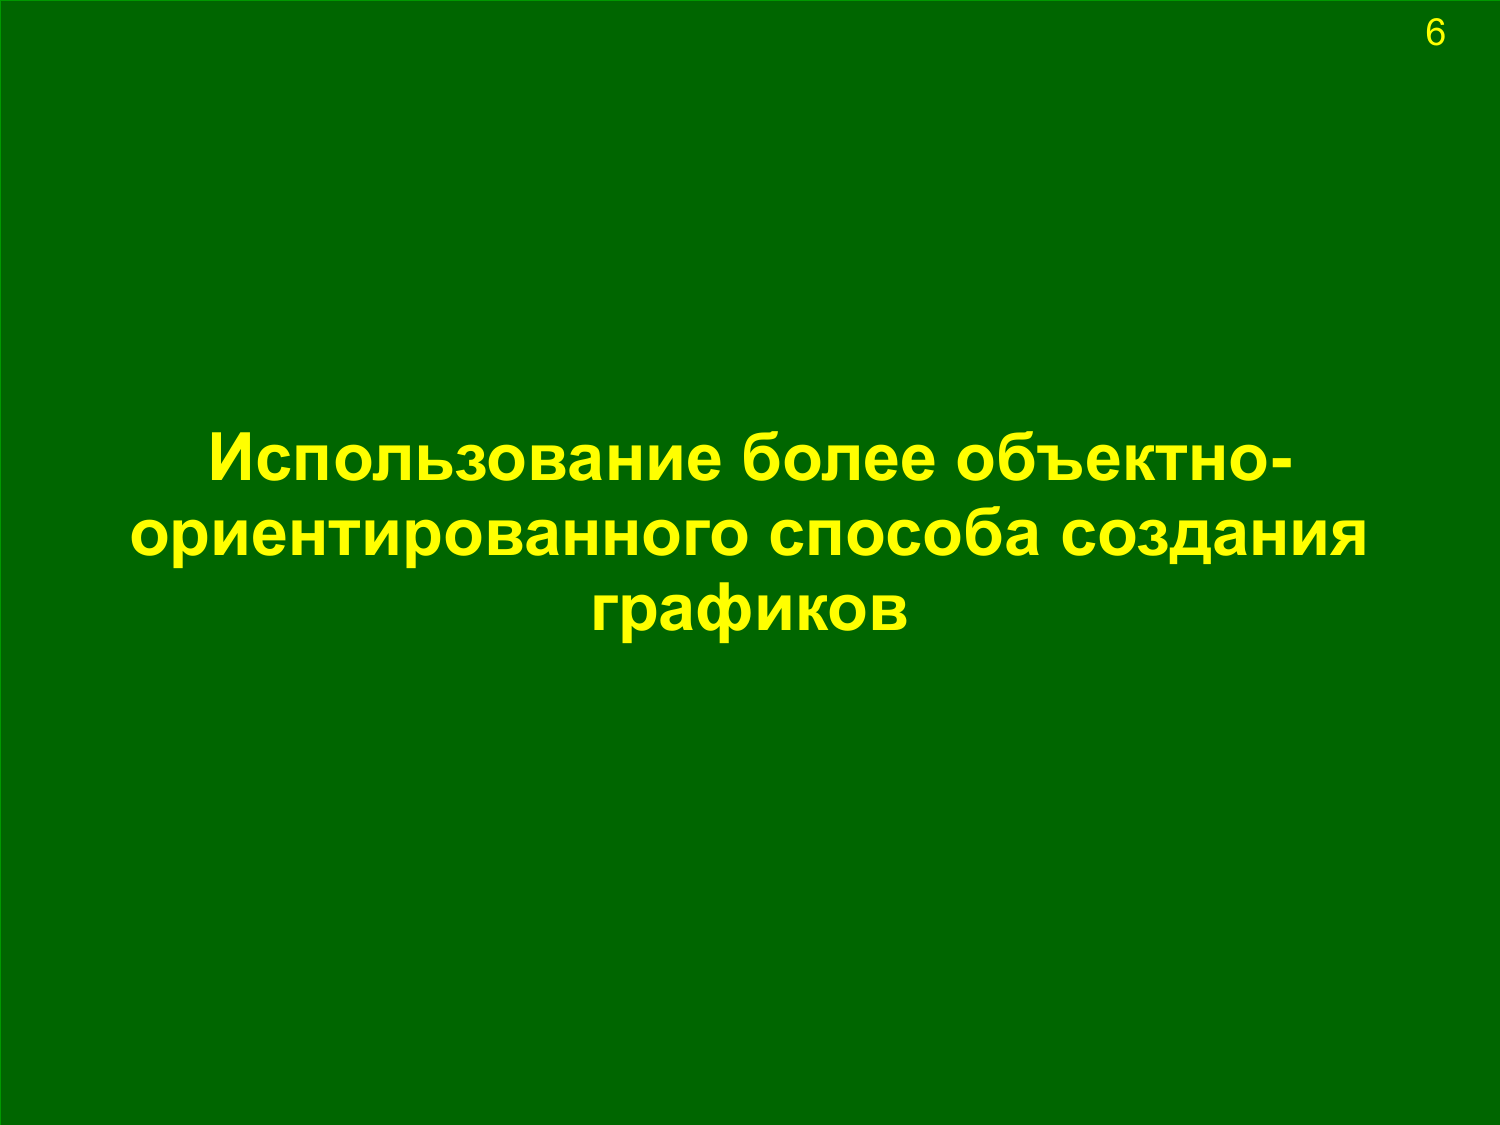

# Использование более объектно-ориентированного способа создания графиков